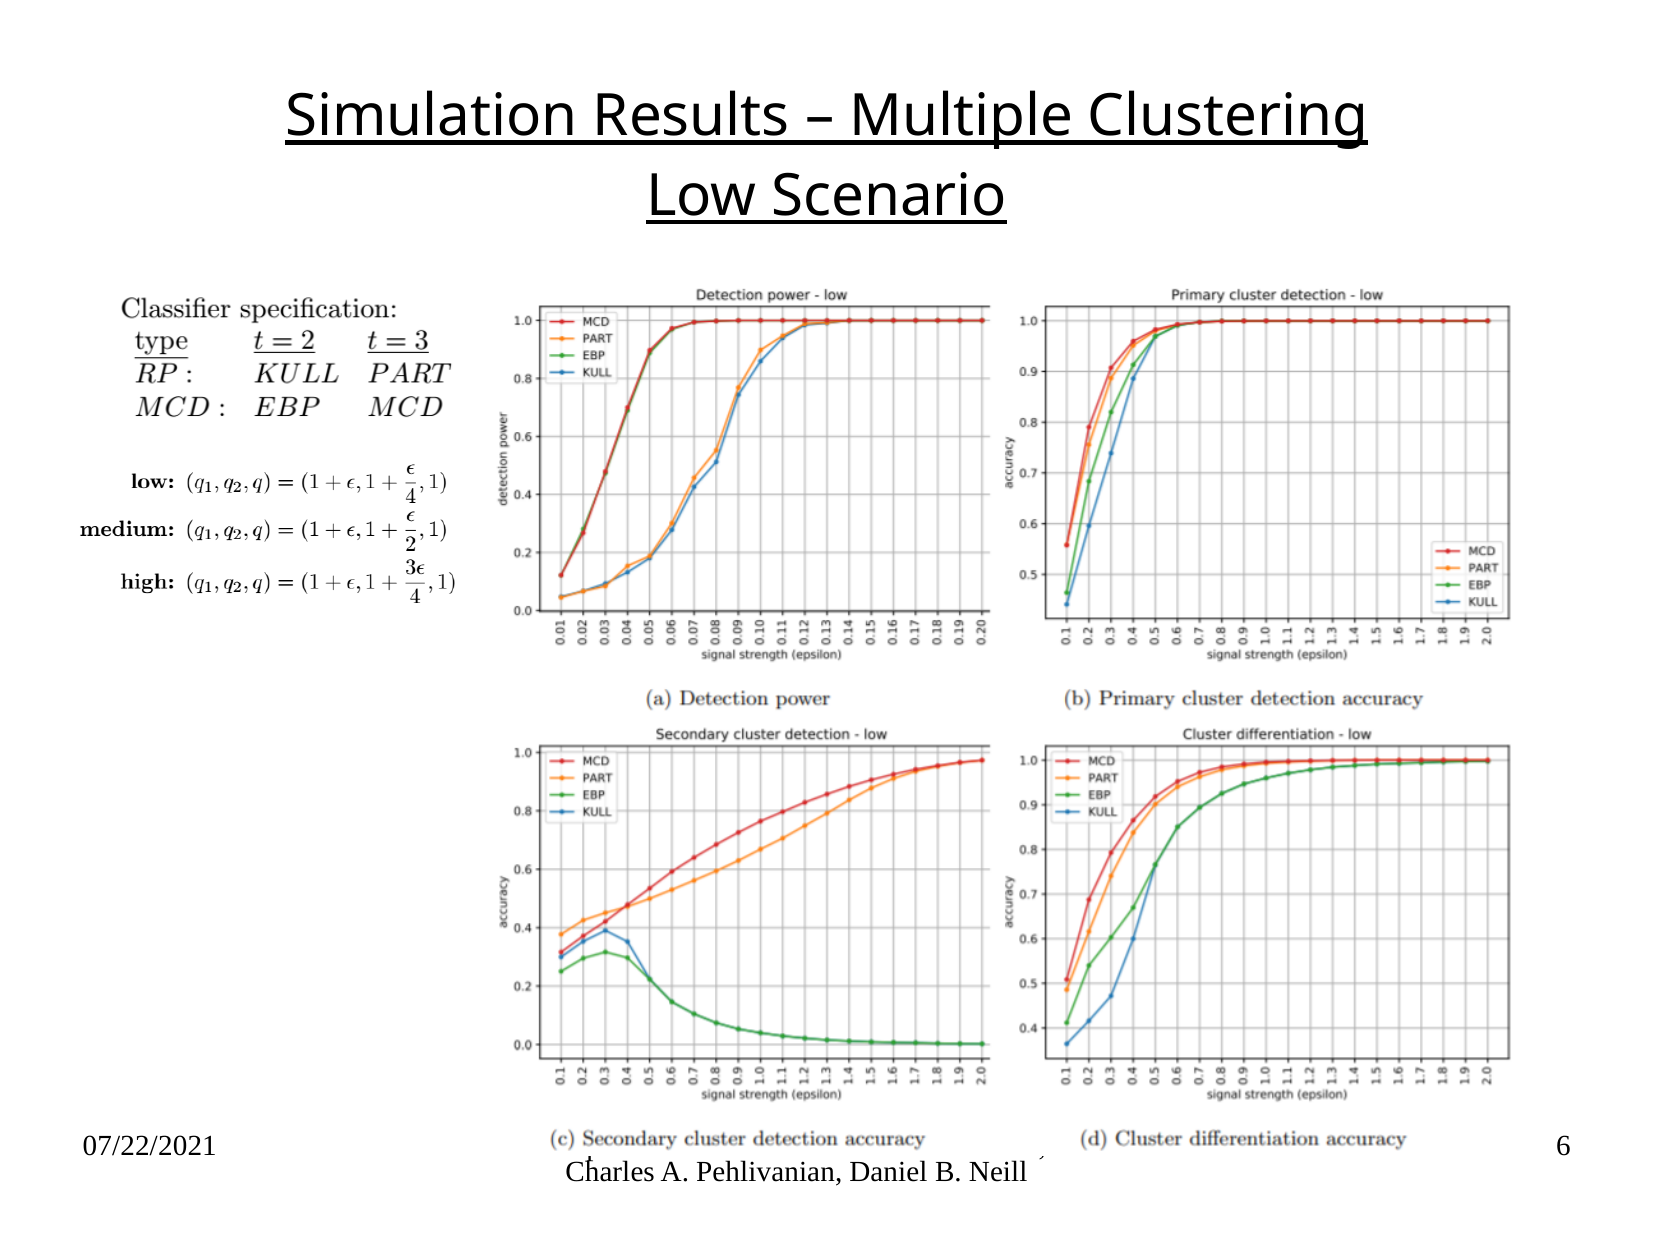

# Simulation Results – Multiple Clustering Low Scenario
07/22/2021
Optimization of Partition Scan Statistics, Charles A. Pehlivanian, Daniel B. Neill
26